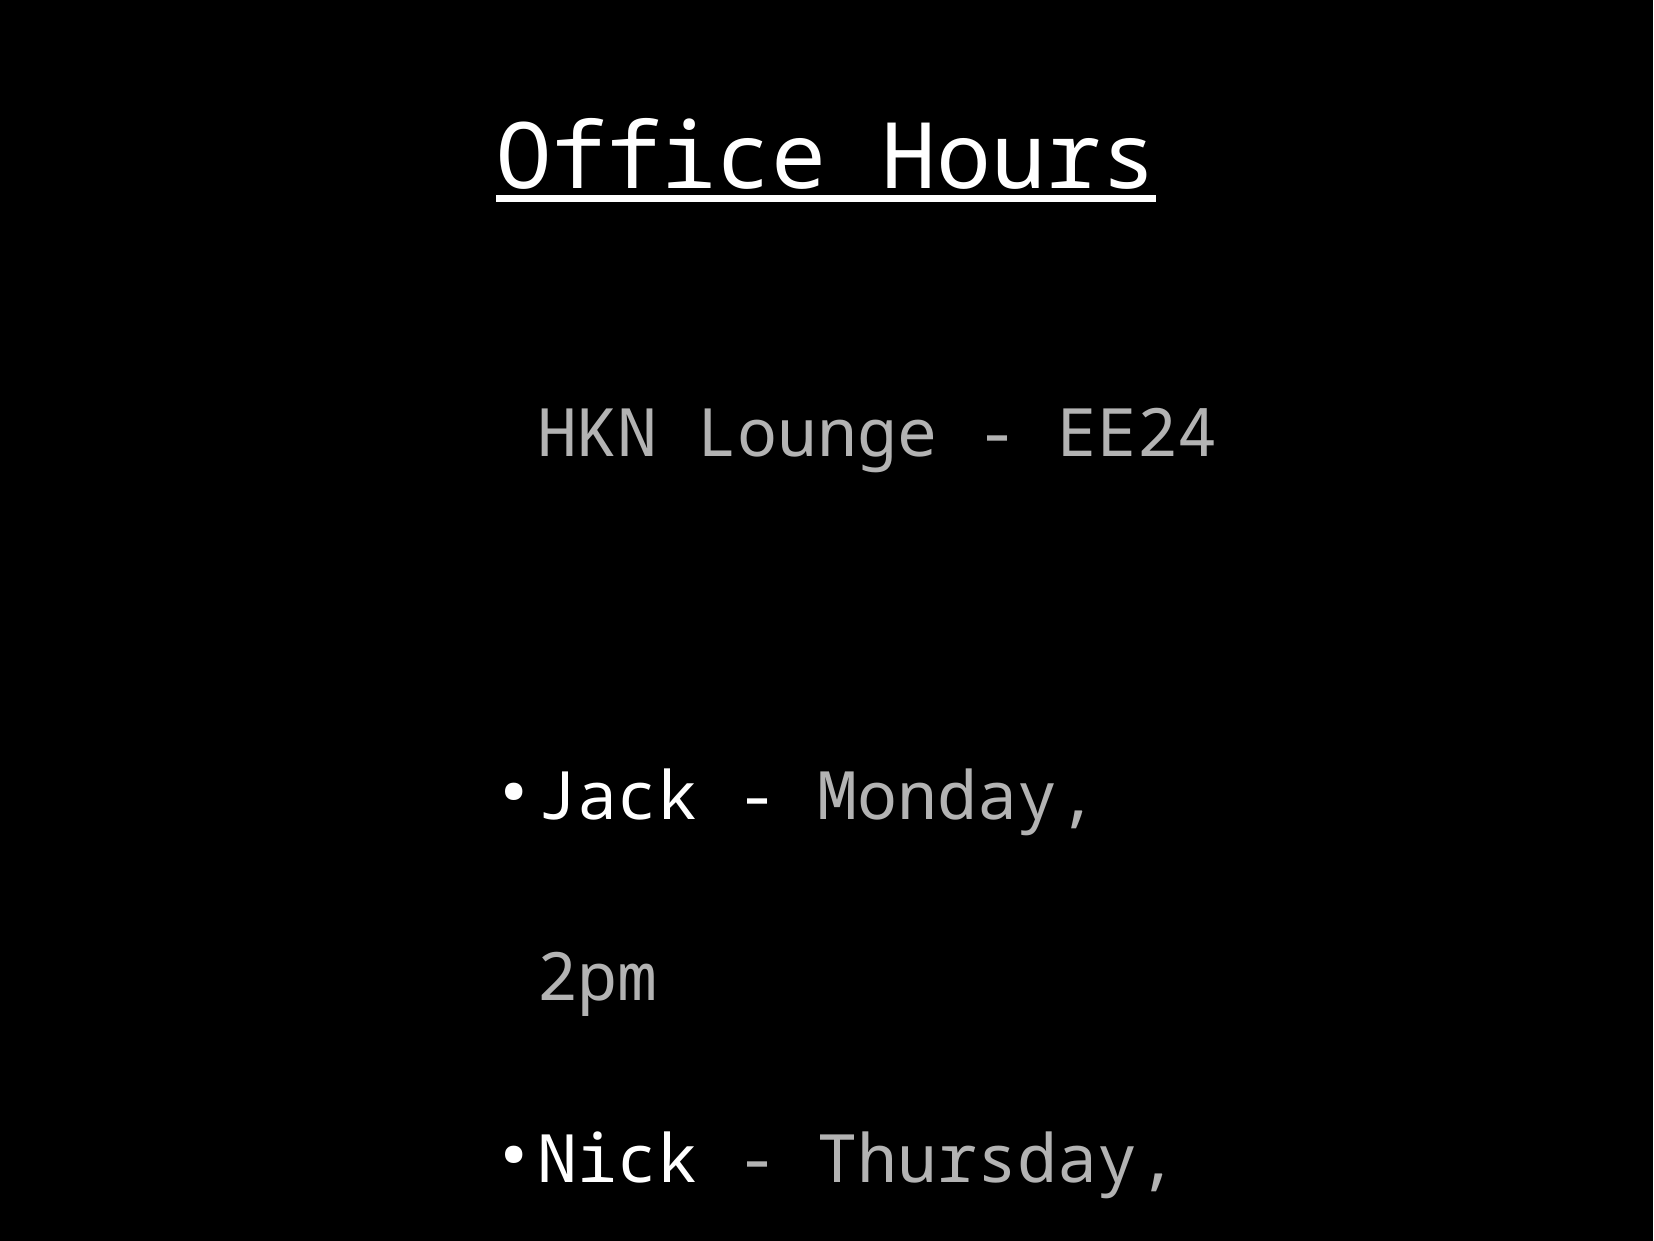

# Office Hours
HKN Lounge - EE24
Jack - Monday, 2pm
Nick - Thursday, 2pm
Evan - Friday, 11am